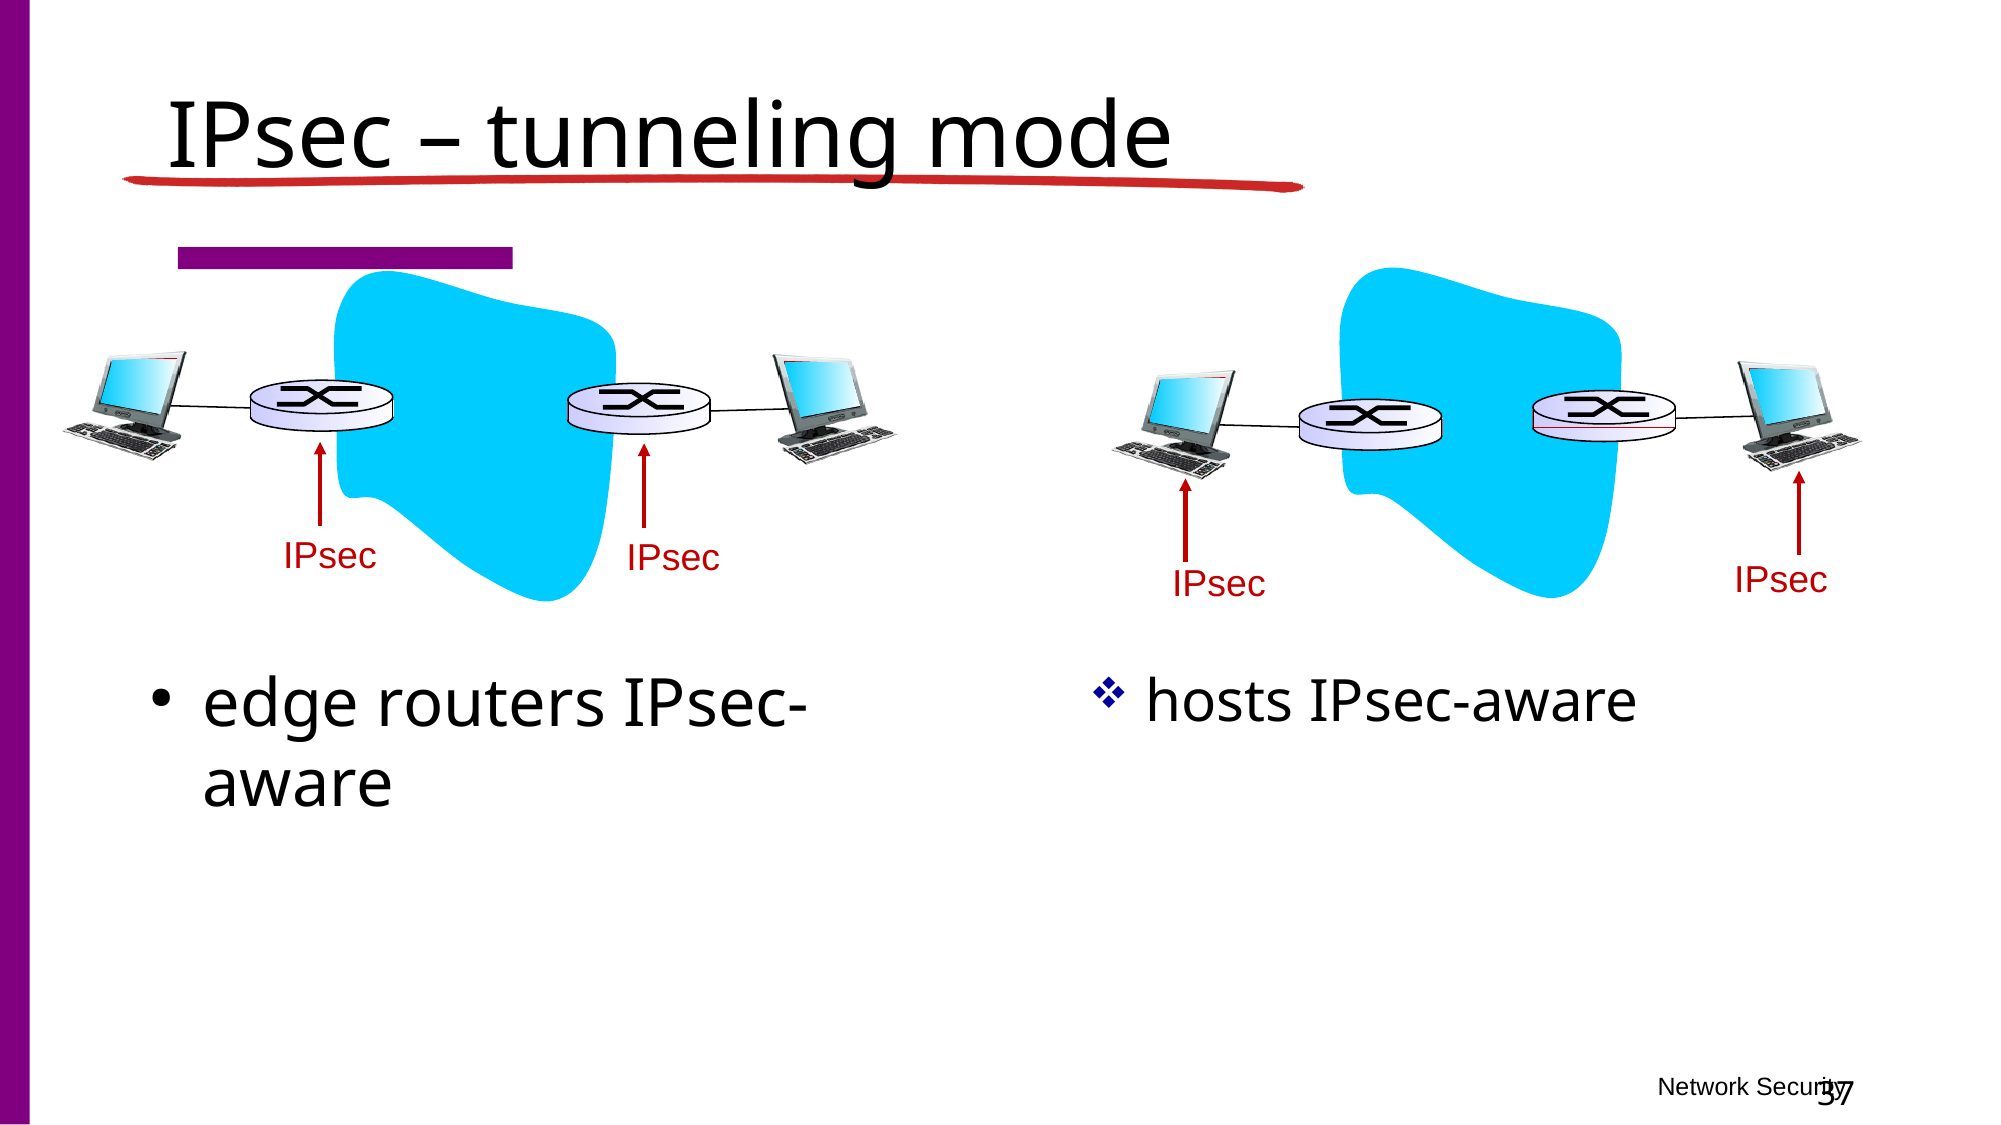

# IPsec – tunneling mode
IPsec
IPsec
IPsec
IPsec
edge routers IPsec-aware
hosts IPsec-aware
Network Security